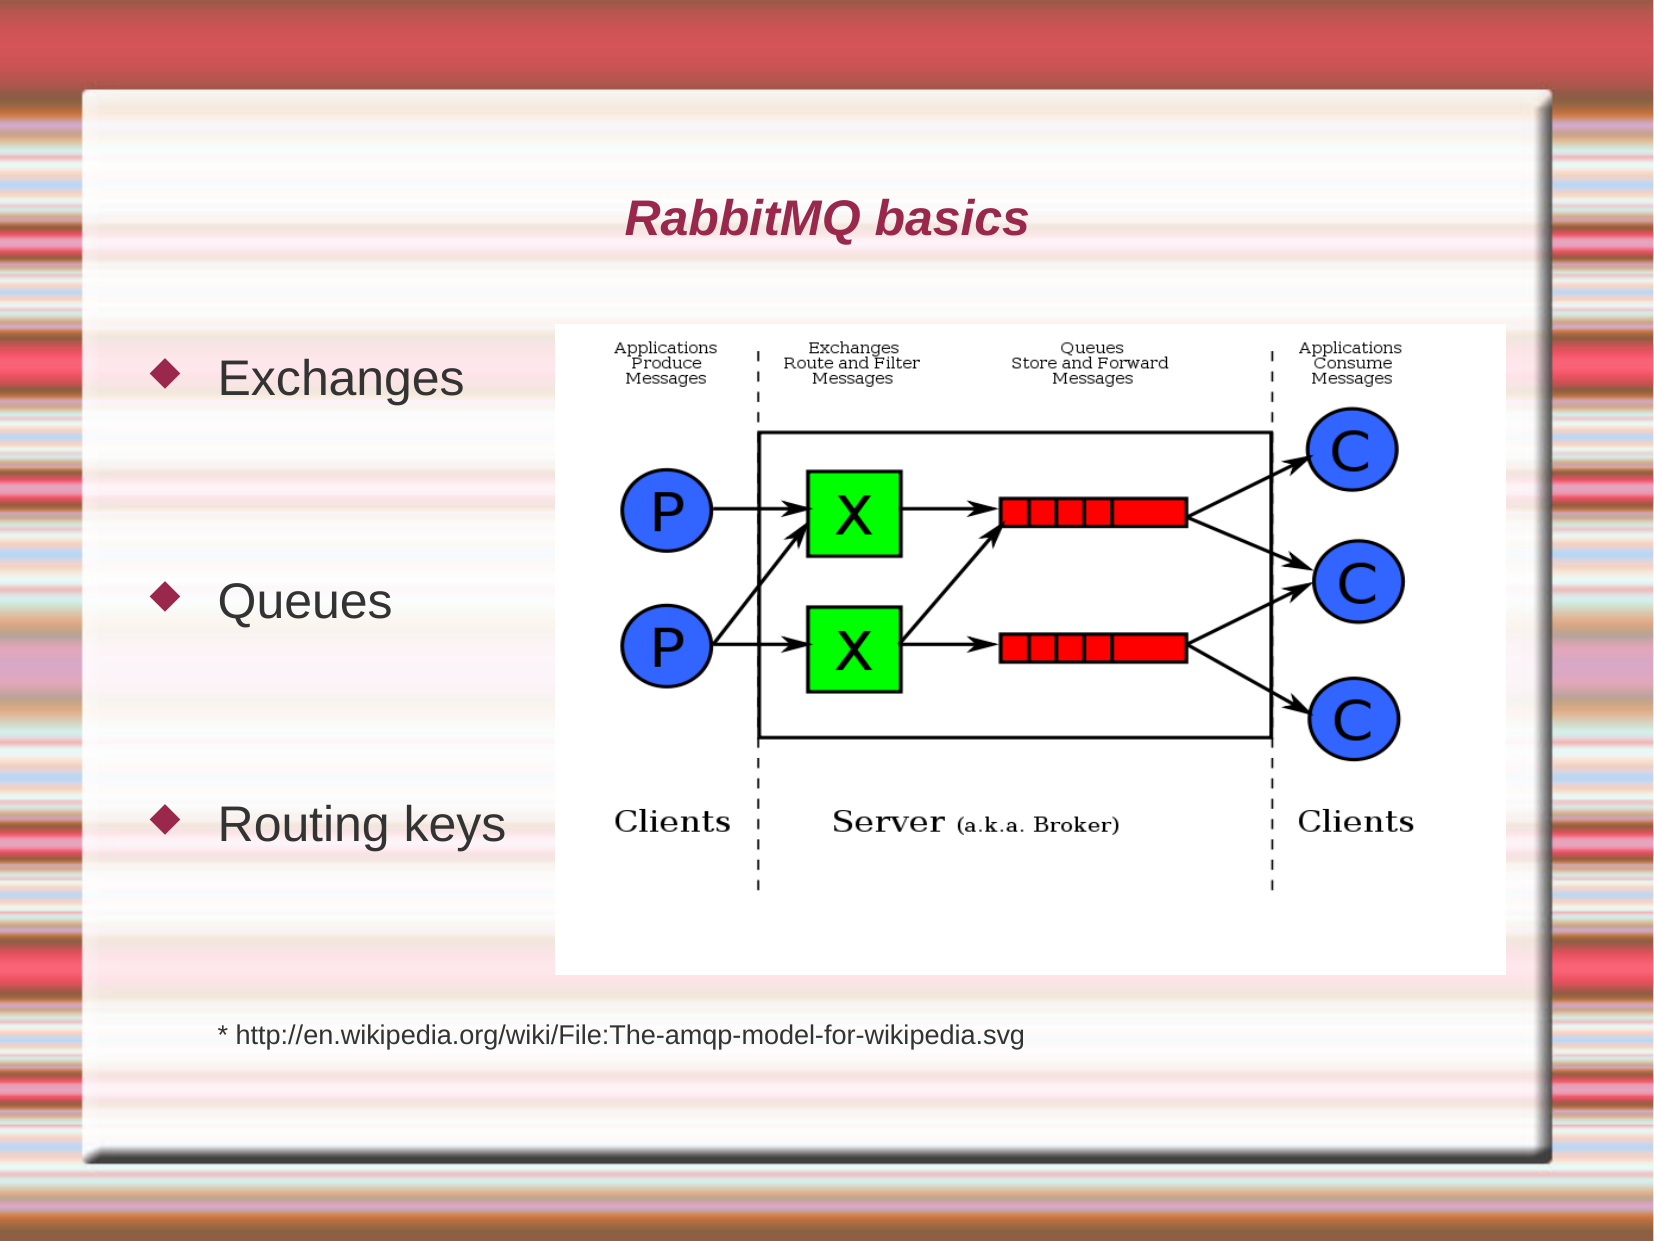

# RabbitMQ basics
Exchanges
Queues
Routing keys
* http://en.wikipedia.org/wiki/File:The-amqp-model-for-wikipedia.svg